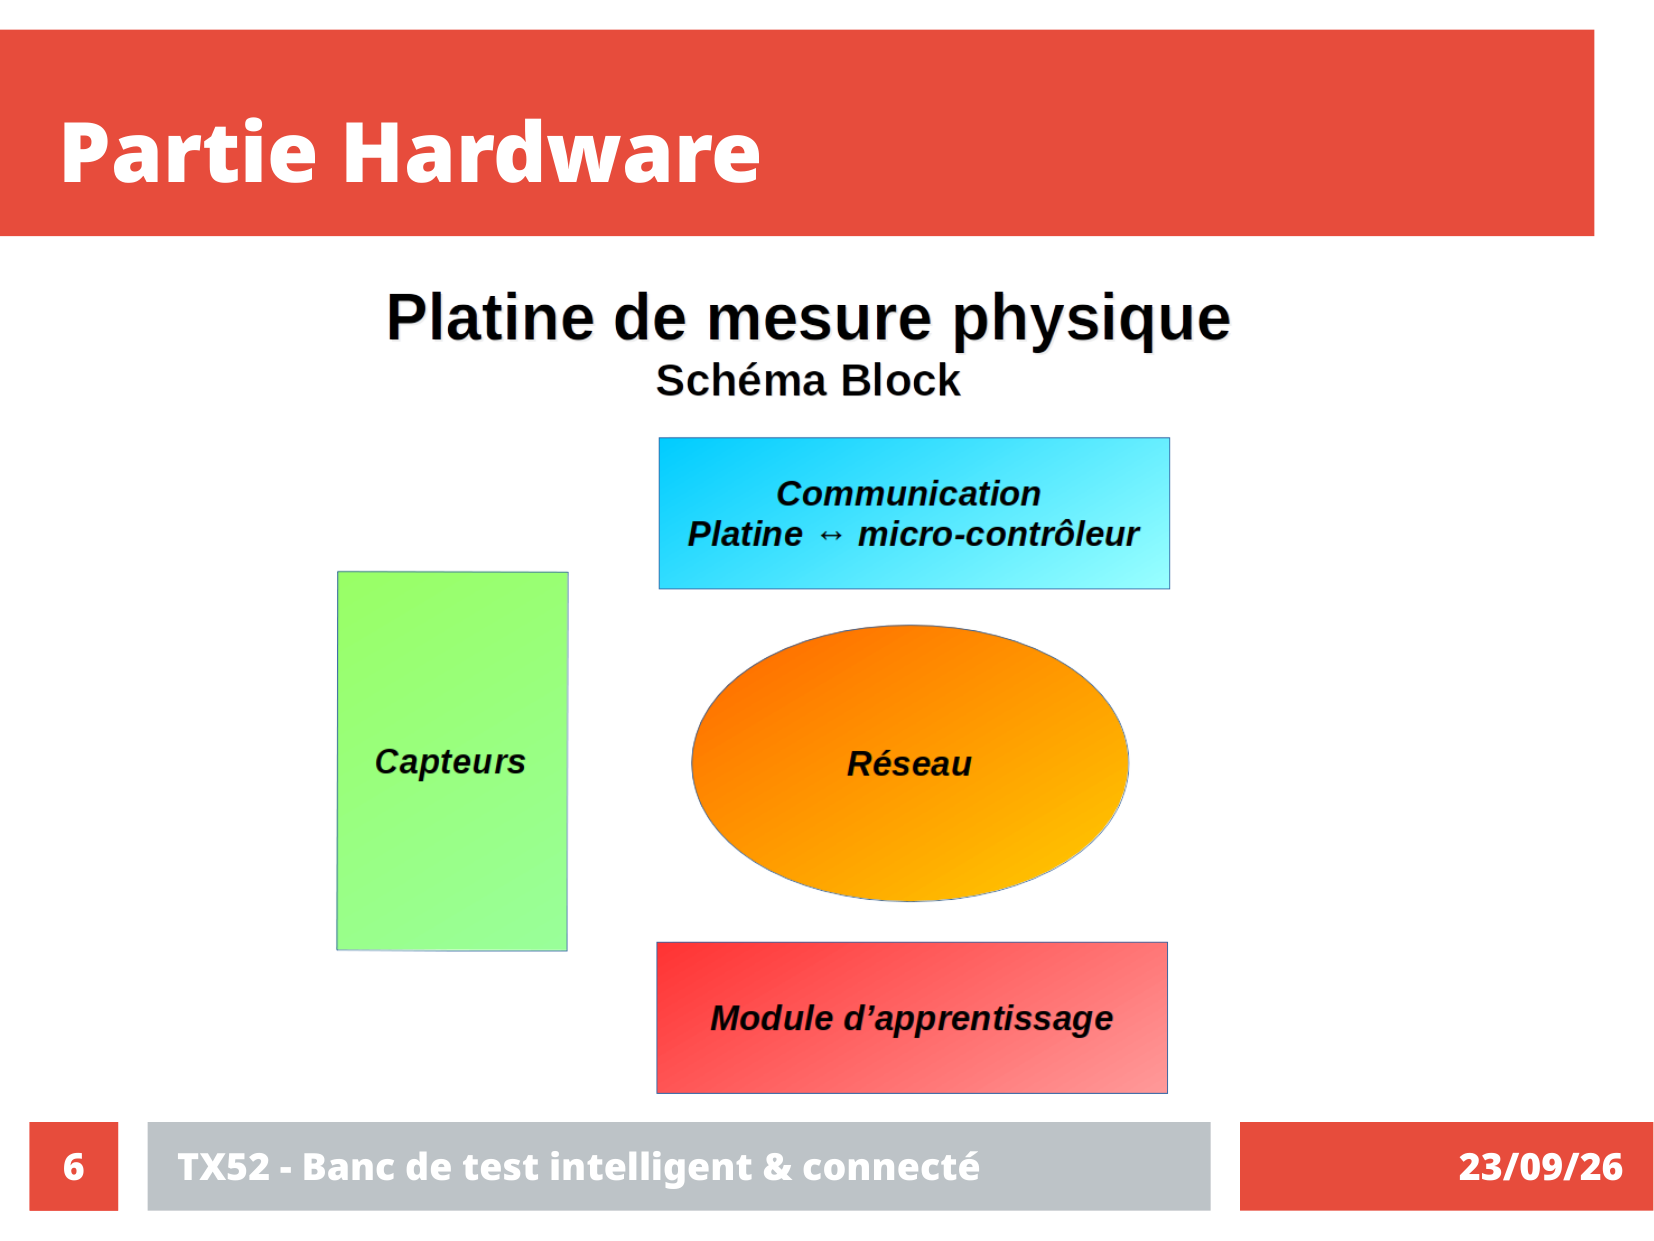

# Partie Hardware
6
TX52 - Banc de test intelligent & connecté